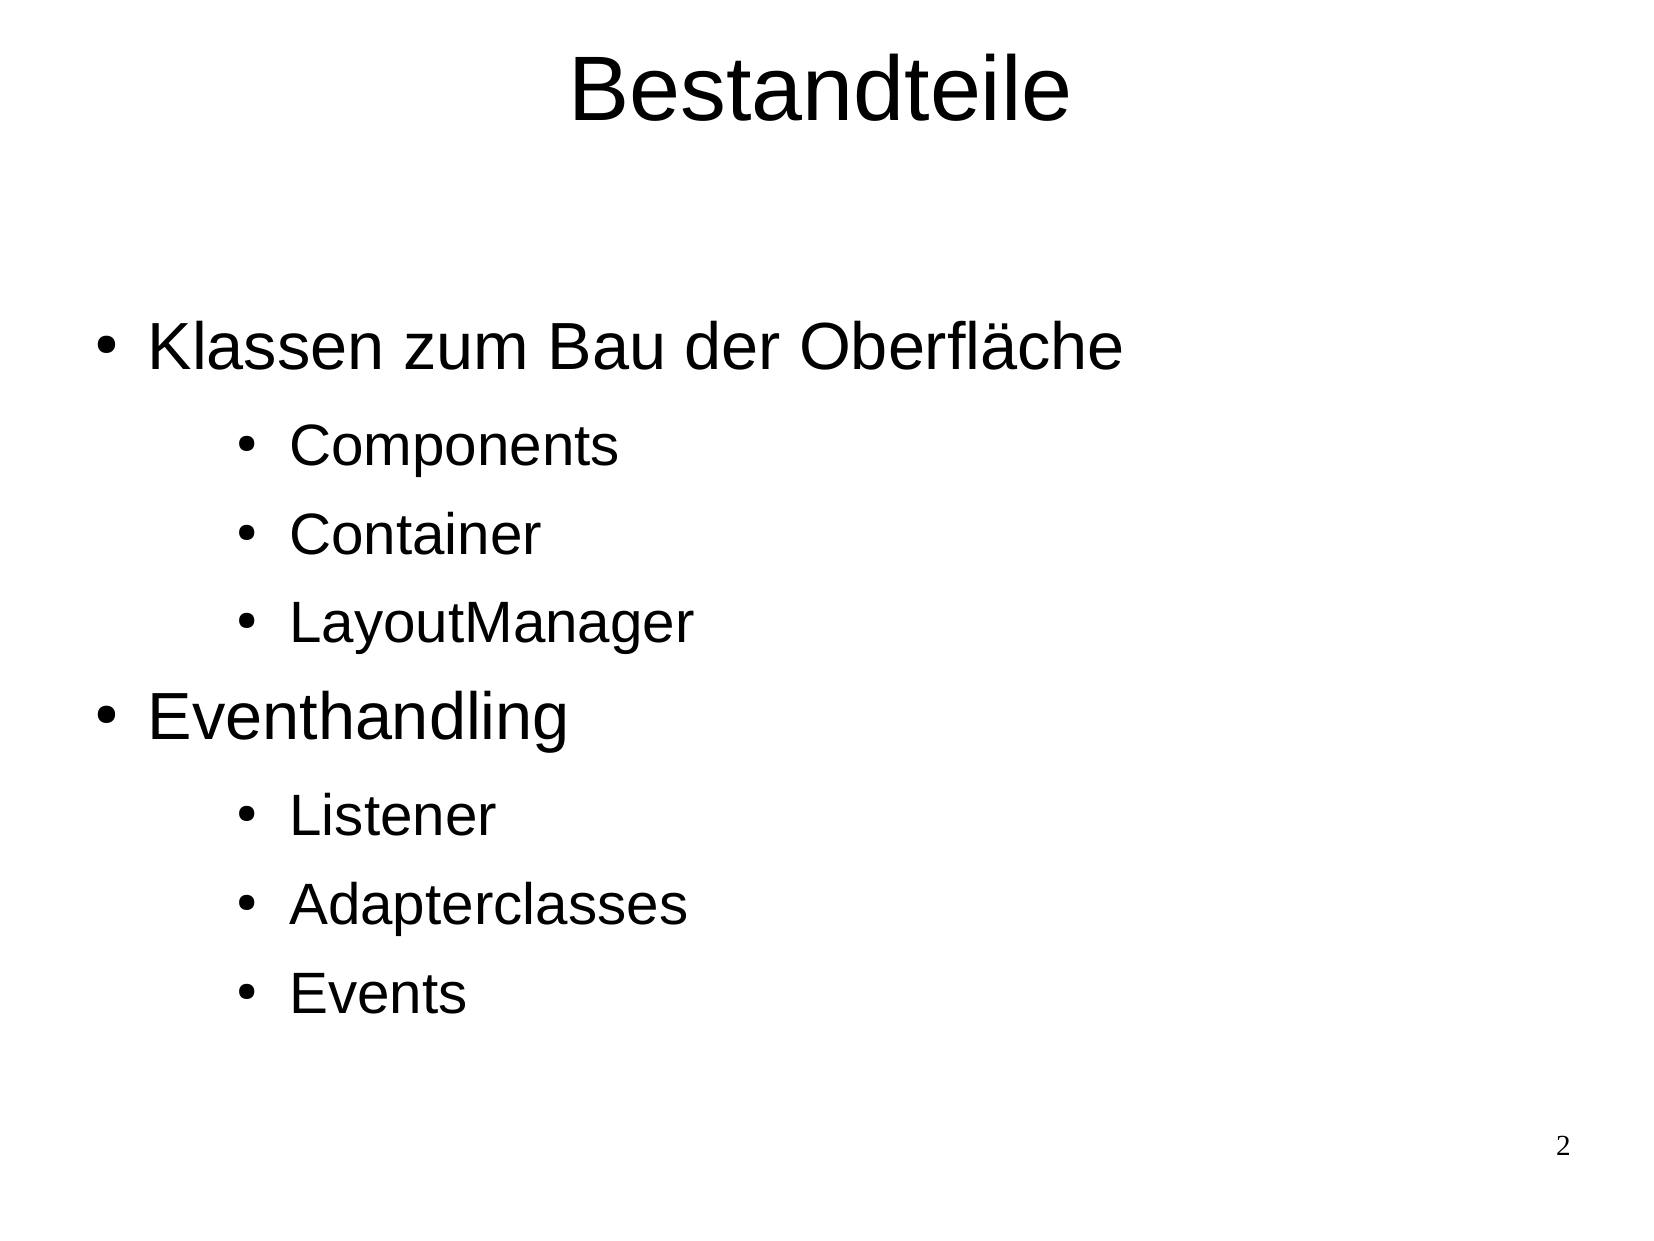

# Bestandteile
Klassen zum Bau der Oberfläche
Components
Container
LayoutManager
Eventhandling
Listener
Adapterclasses
Events
2